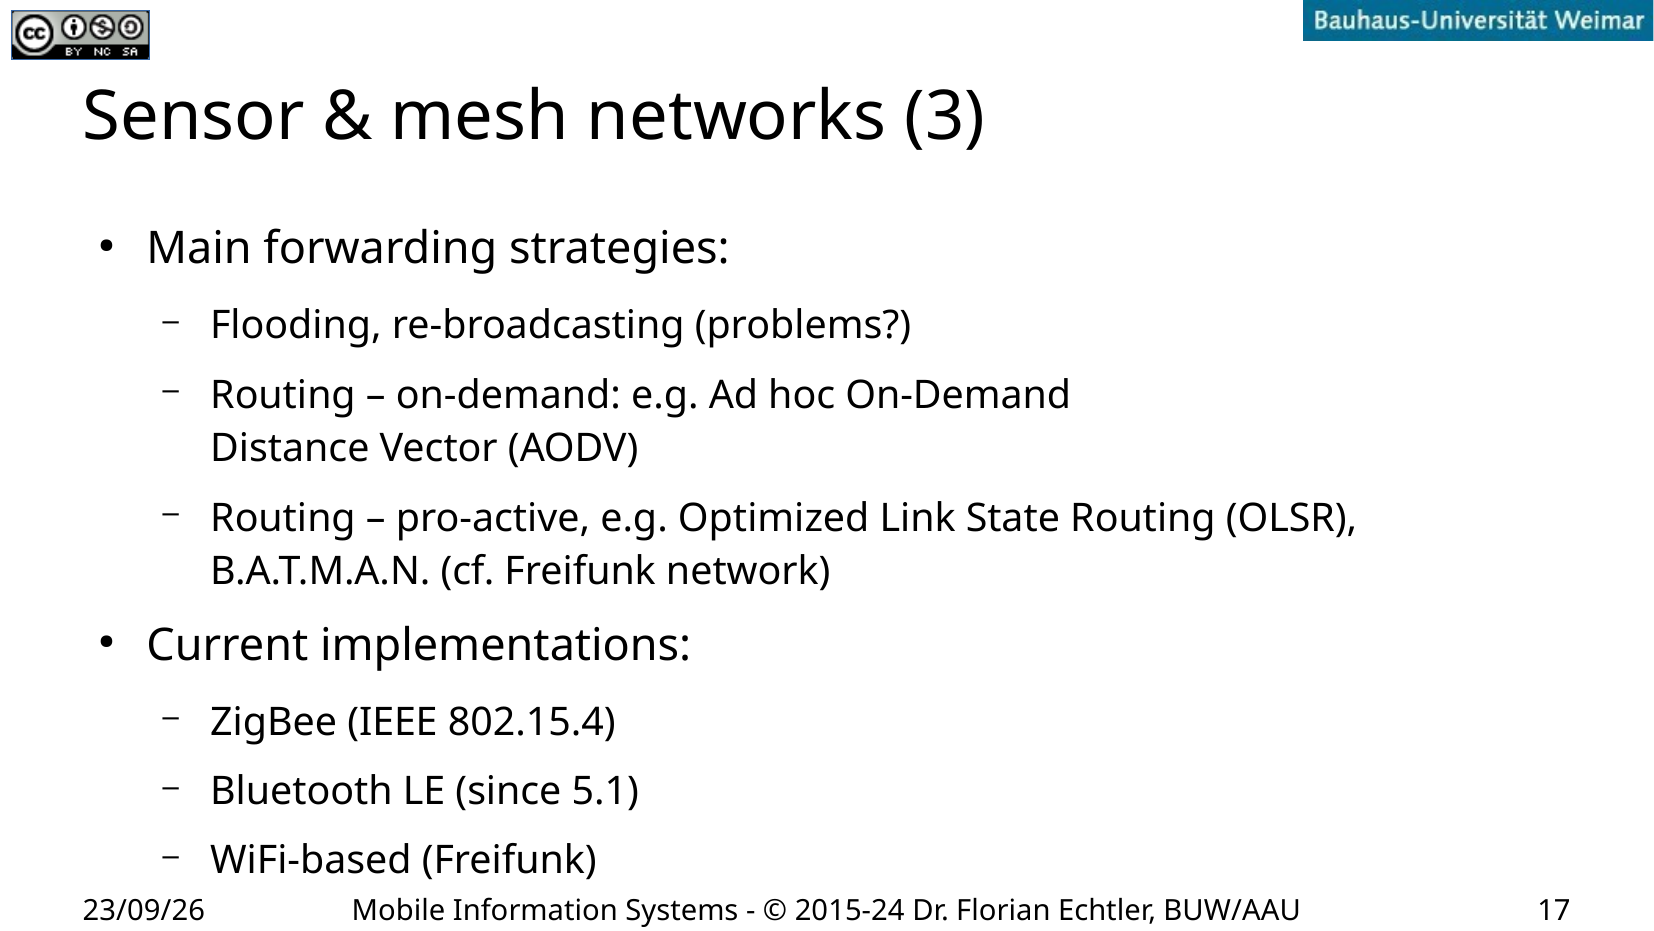

# Sensor & mesh networks (3)
Main forwarding strategies:
Flooding, re-broadcasting (problems?)
Routing – on-demand: e.g. Ad hoc On-Demand Distance Vector (AODV)
Routing – pro-active, e.g. Optimized Link State Routing (OLSR), B.A.T.M.A.N. (cf. Freifunk network)
Current implementations:
ZigBee (IEEE 802.15.4)
Bluetooth LE (since 5.1)
WiFi-based (Freifunk)
Mobile Information Systems - © 2015-24 Dr. Florian Echtler, BUW/AAU
17